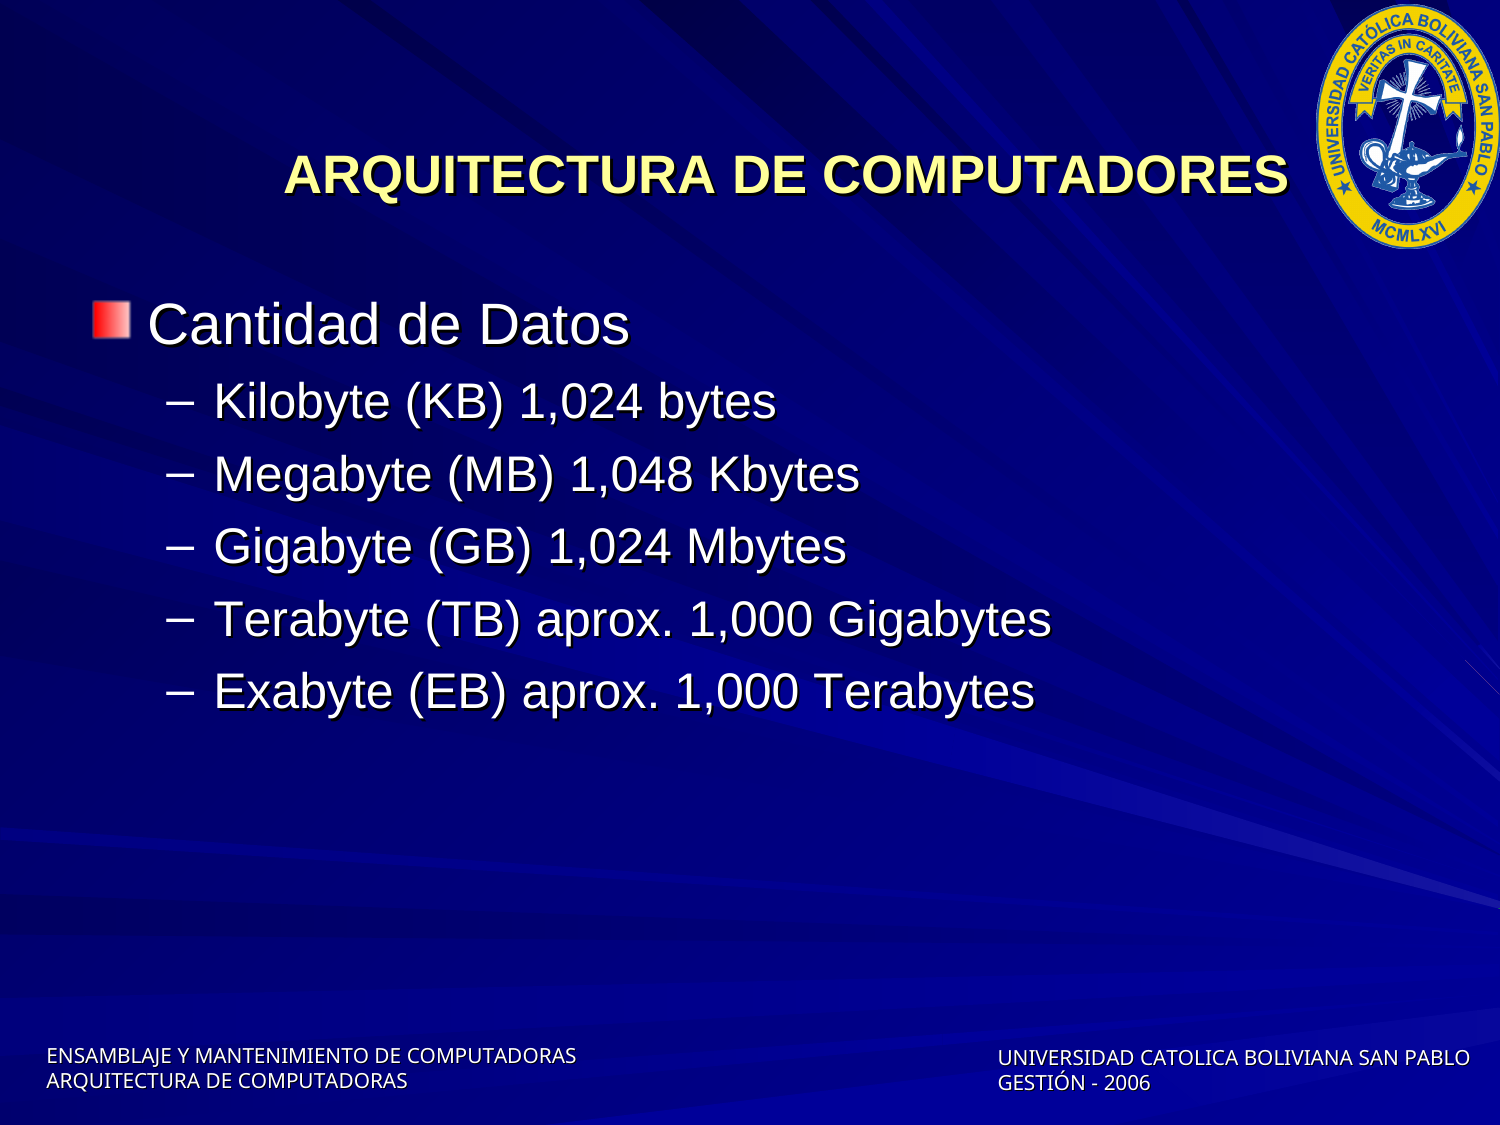

ARQUITECTURA DE COMPUTADORES
# Cantidad de Datos
Kilobyte (KB) 1,024 bytes
Megabyte (MB) 1,048 Kbytes
Gigabyte (GB) 1,024 Mbytes
Terabyte (TB) aprox. 1,000 Gigabytes
Exabyte (EB) aprox. 1,000 Terabytes